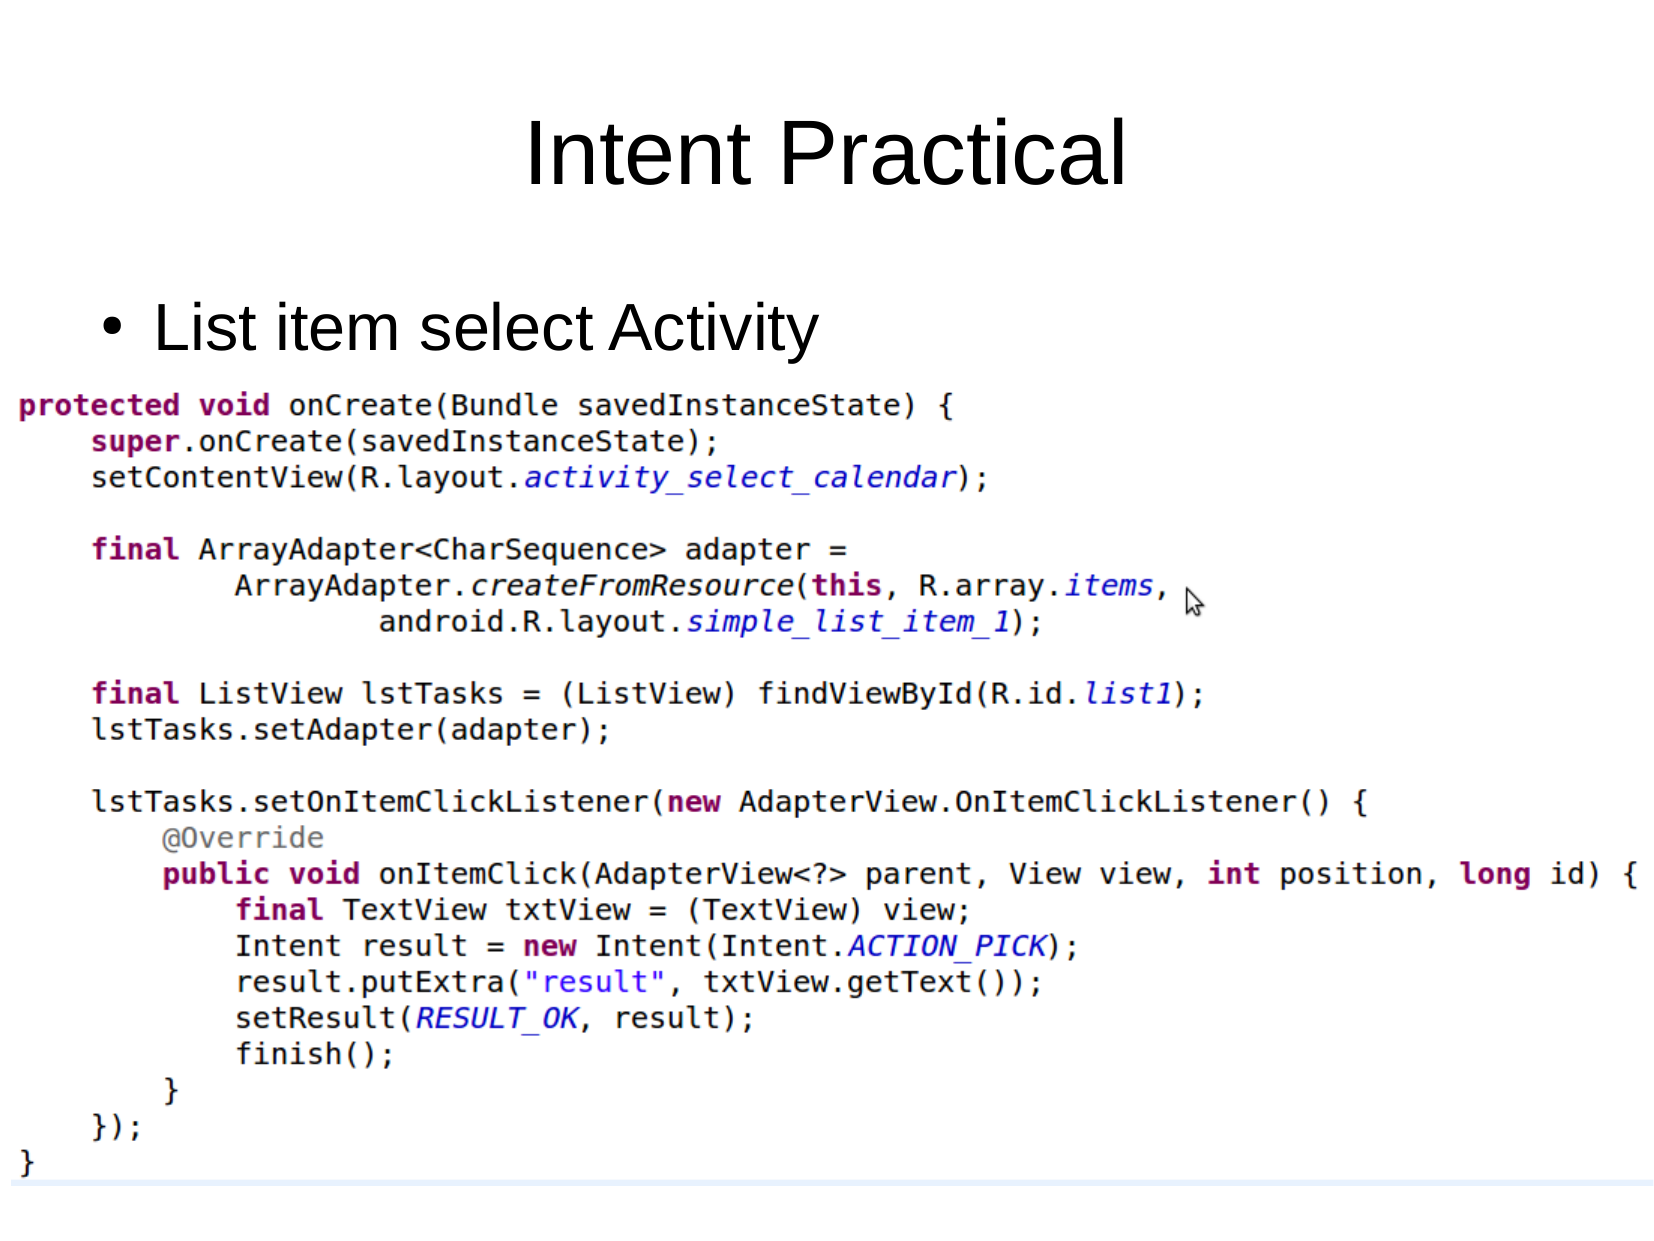

# Intent Practical
List item select Activity
Vladimir Kotov
Android Application Building Blocks
24